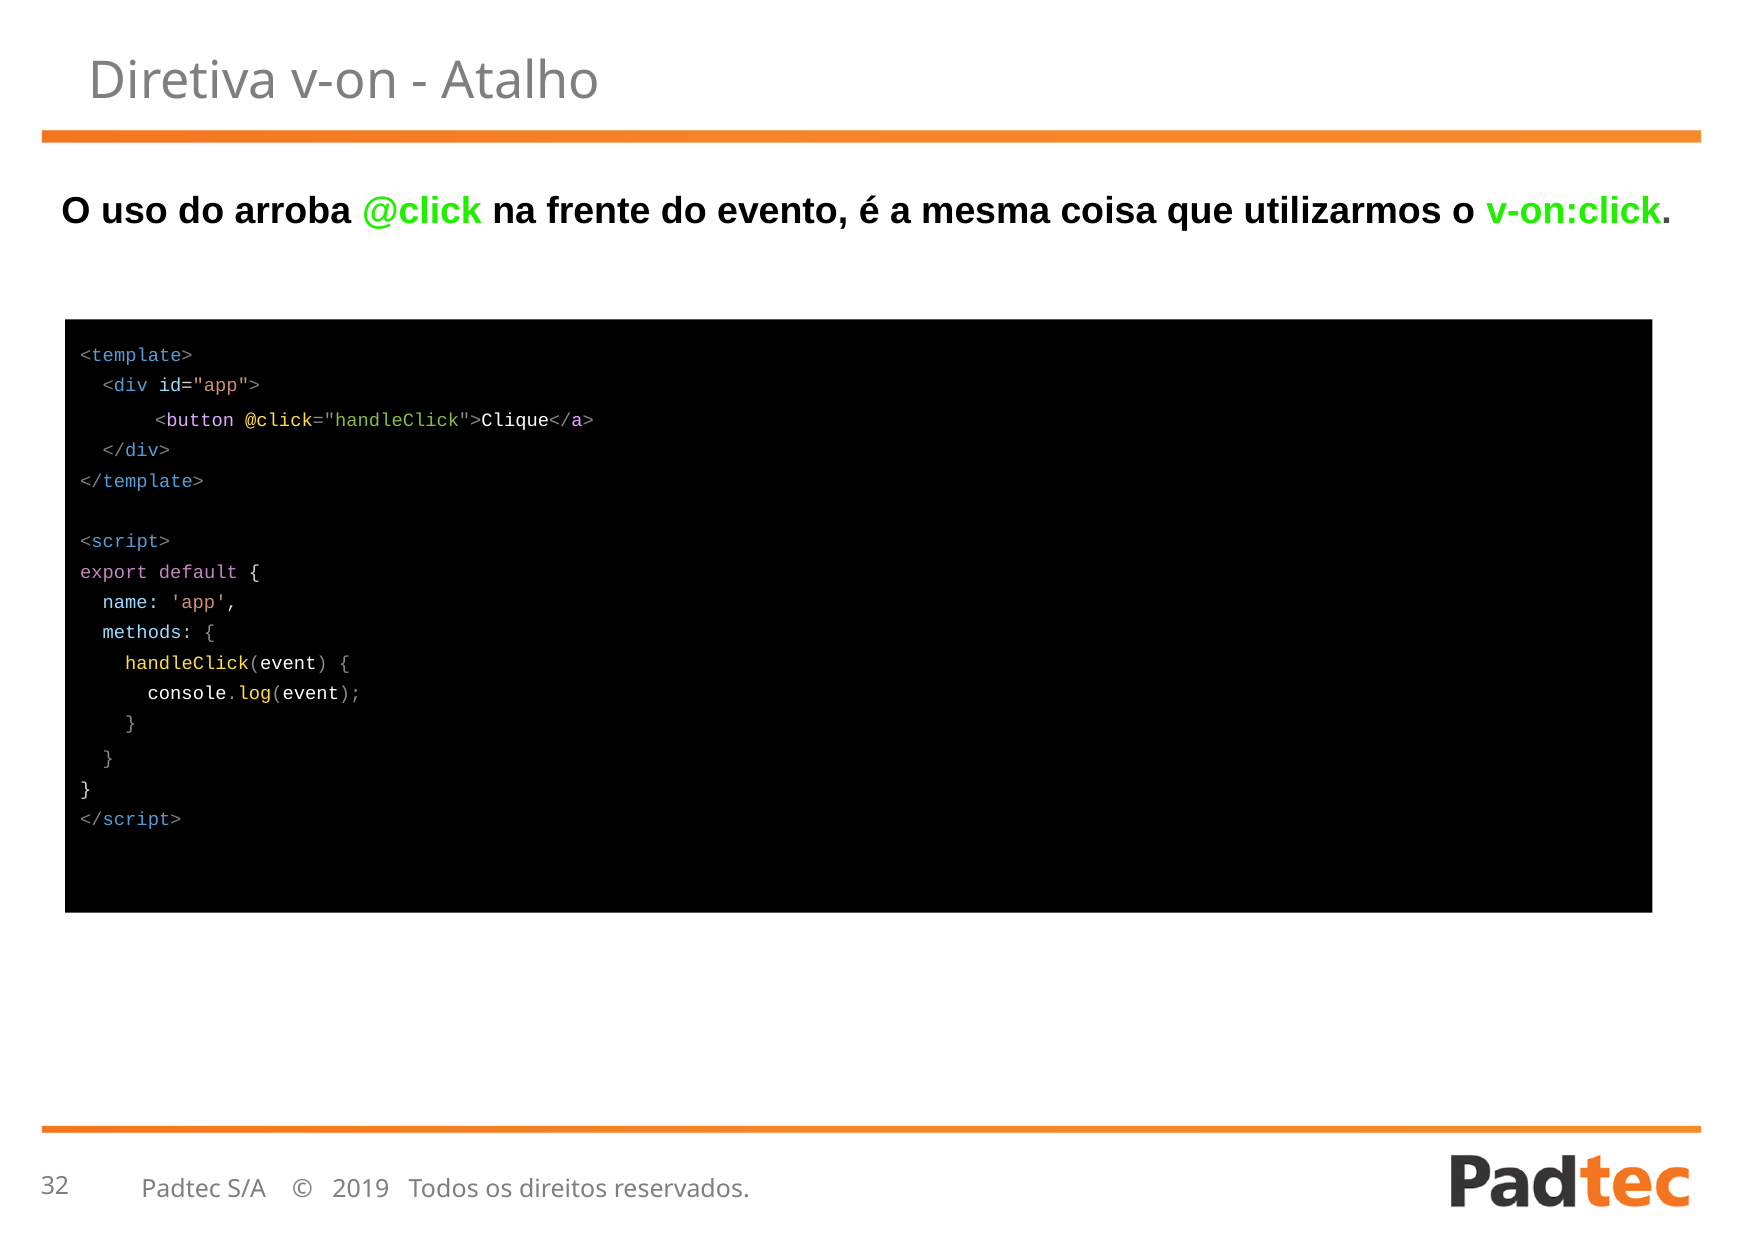

# Diretiva v-on - Atalho
O uso do arroba @click na frente do evento, é a mesma coisa que utilizarmos o v-on:click.
<template>
 <div id="app">
	<button @click="handleClick">Clique</a>
 </div>
</template>
<script>
export default {
 name: 'app',
 methods: {
 handleClick(event) {
 console.log(event);
 }
 }
}
</script>